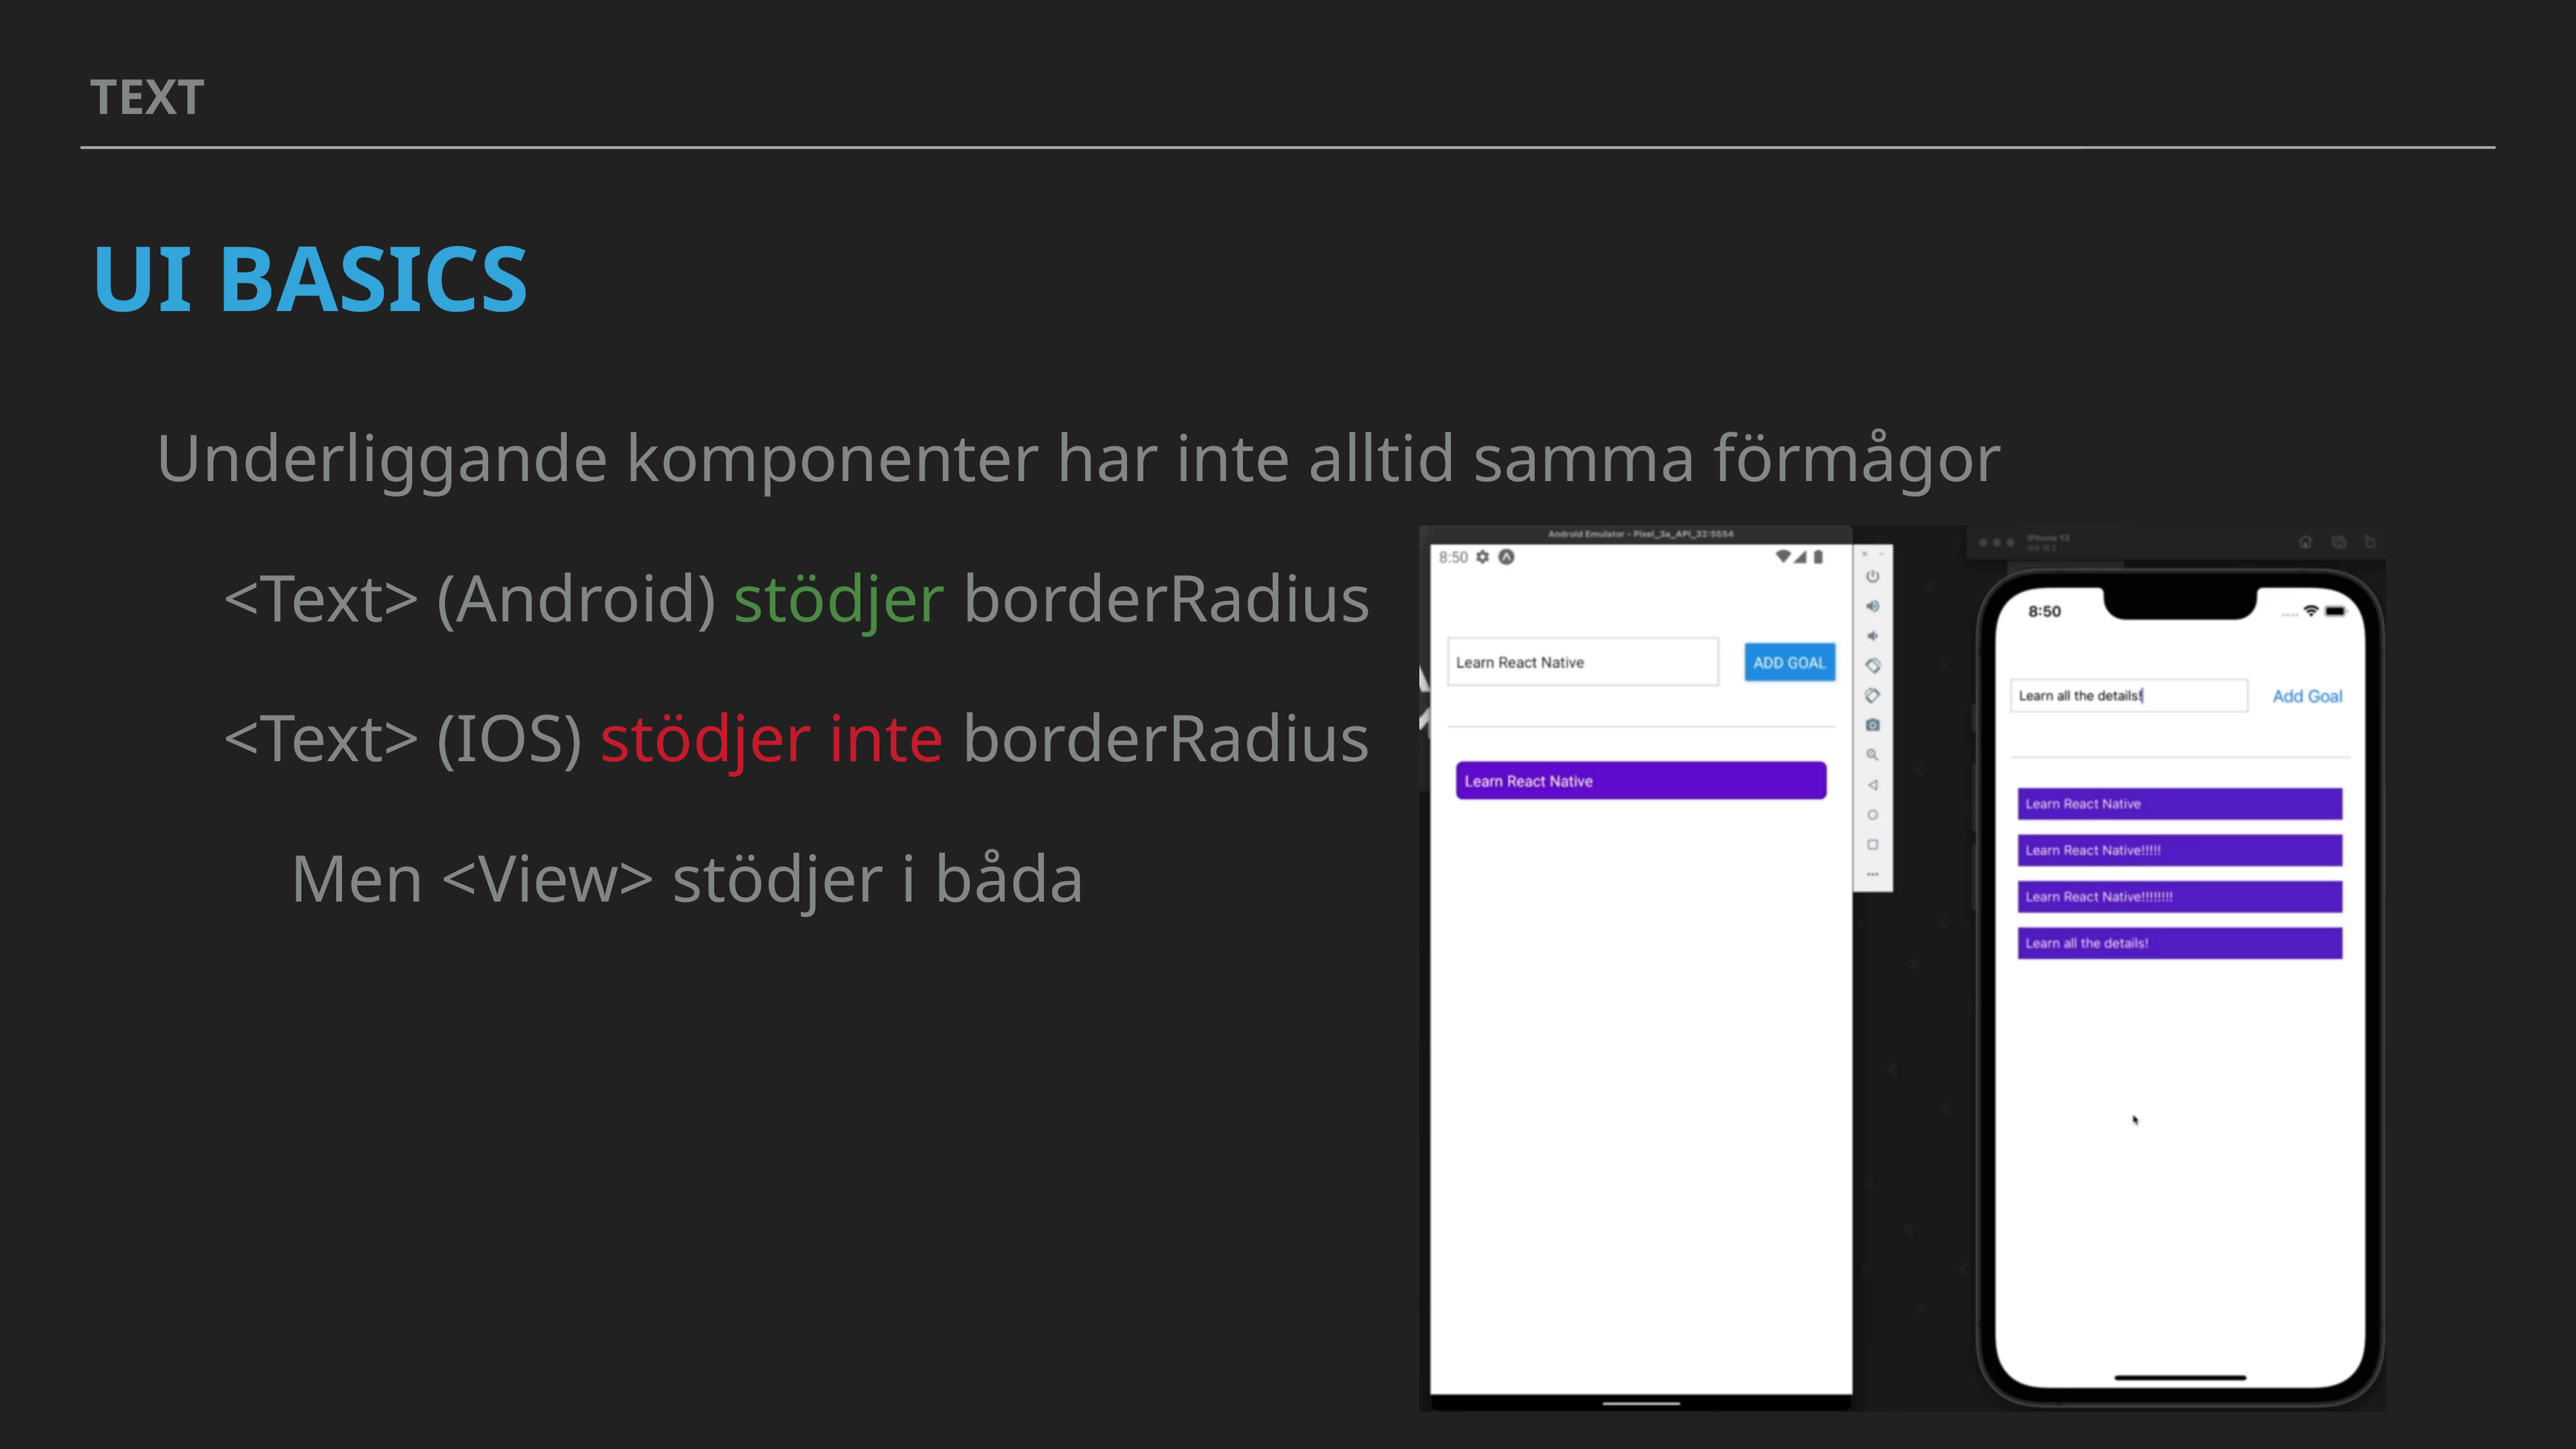

UI Basics
Underliggande komponenter har inte alltid samma förmågor
<Text> (Android) stödjer borderRadius
<Text> (IOS) stödjer inte borderRadius
Men <View> stödjer i båda